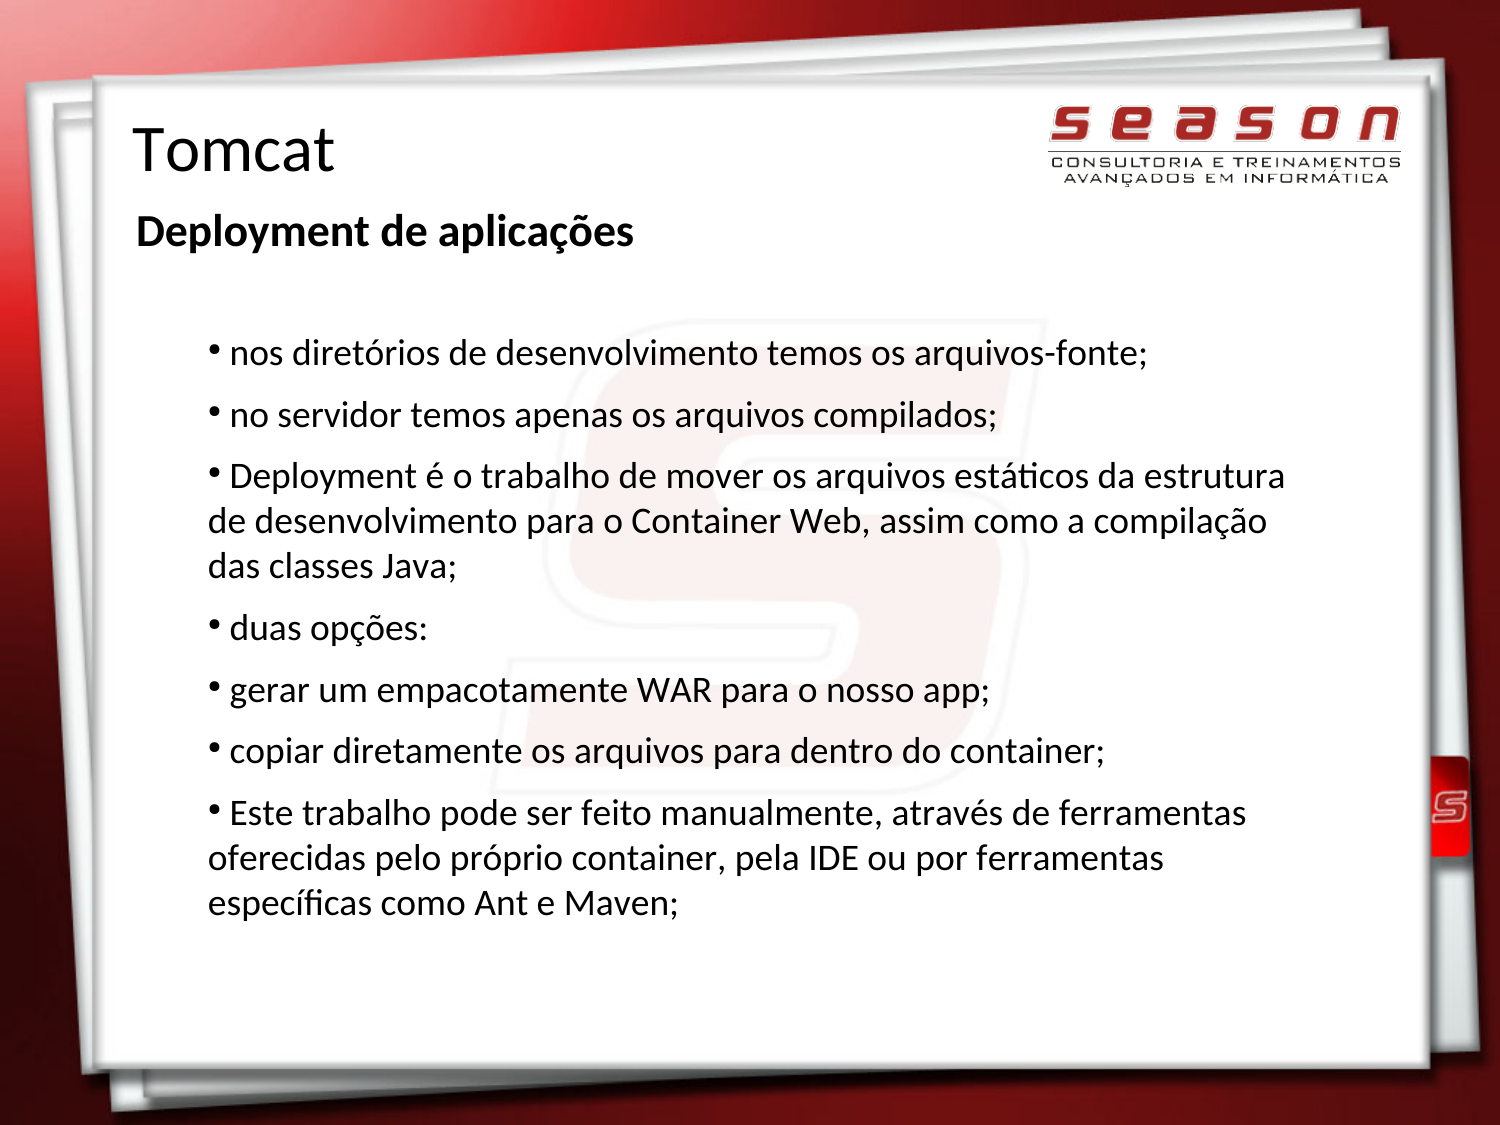

# Tomcat
Deployment de aplicações
 nos diretórios de desenvolvimento temos os arquivos-fonte;
 no servidor temos apenas os arquivos compilados;
 Deployment é o trabalho de mover os arquivos estáticos da estrutura de desenvolvimento para o Container Web, assim como a compilação das classes Java;
 duas opções:
 gerar um empacotamente WAR para o nosso app;
 copiar diretamente os arquivos para dentro do container;
 Este trabalho pode ser feito manualmente, através de ferramentas oferecidas pelo próprio container, pela IDE ou por ferramentas específicas como Ant e Maven;